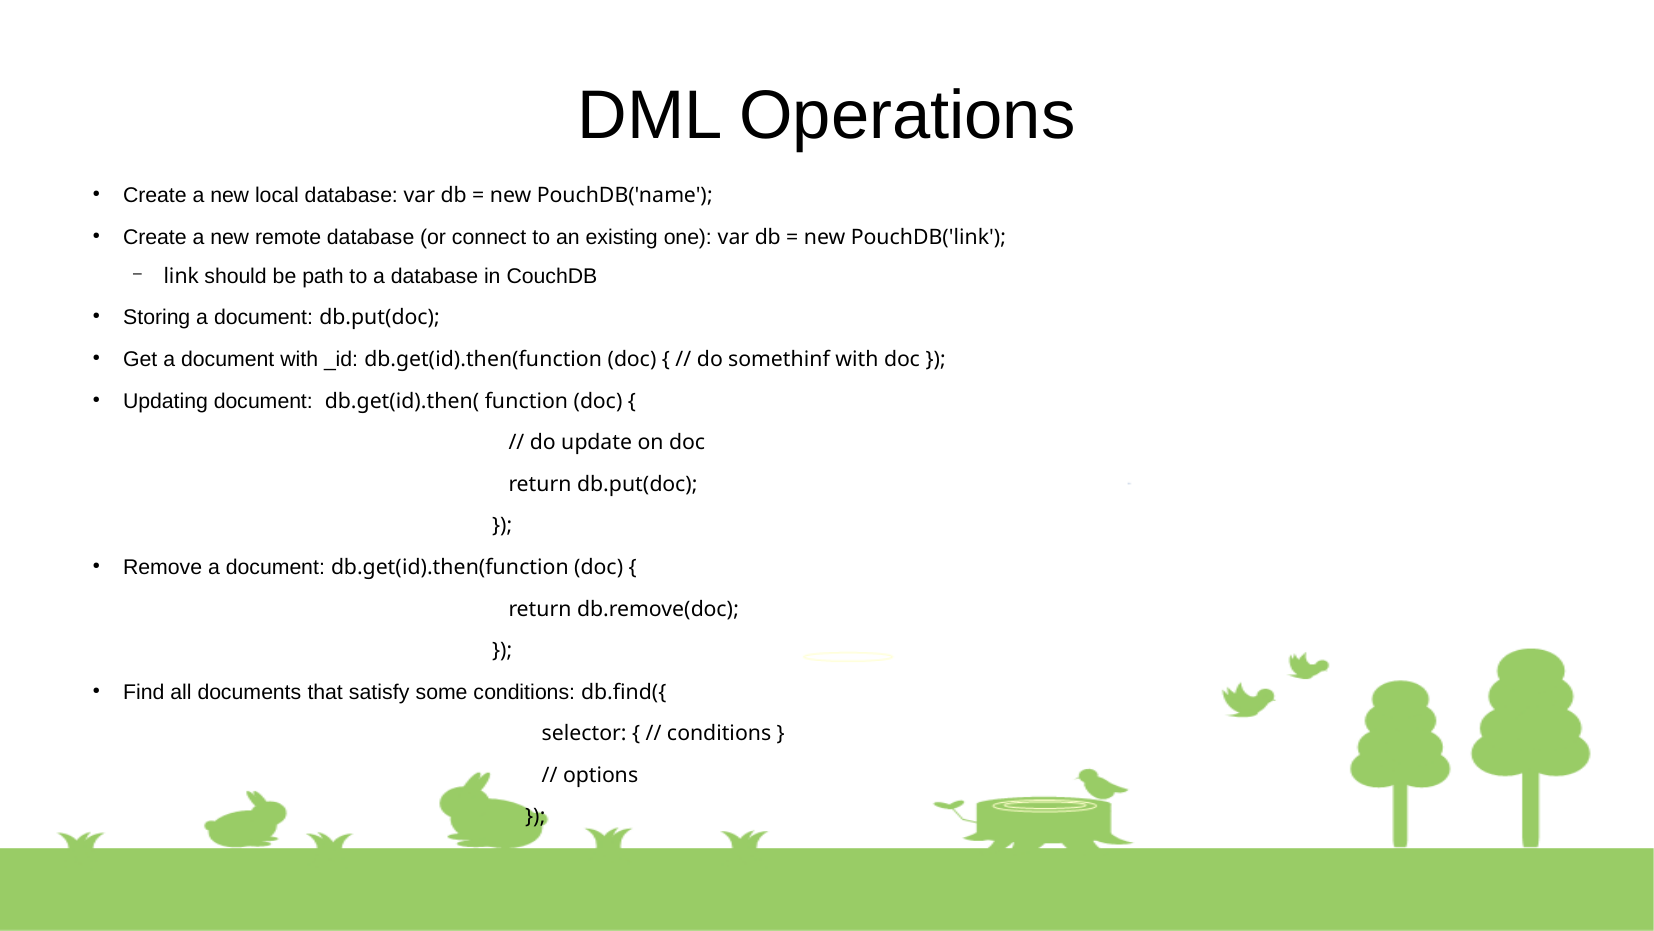

# DML Operations
Create a new local database: var db = new PouchDB('name');
Create a new remote database (or connect to an existing one): var db = new PouchDB('link');
link should be path to a database in CouchDB
Storing a document: db.put(doc);
Get a document with _id: db.get(id).then(function (doc) { // do somethinf with doc });
Updating document: db.get(id).then( function (doc) {
 // do update on doc
 return db.put(doc);
 });
Remove a document: db.get(id).then(function (doc) {
 return db.remove(doc);
 });
Find all documents that satisfy some conditions: db.find({
 selector: { // conditions }
 // options
 });